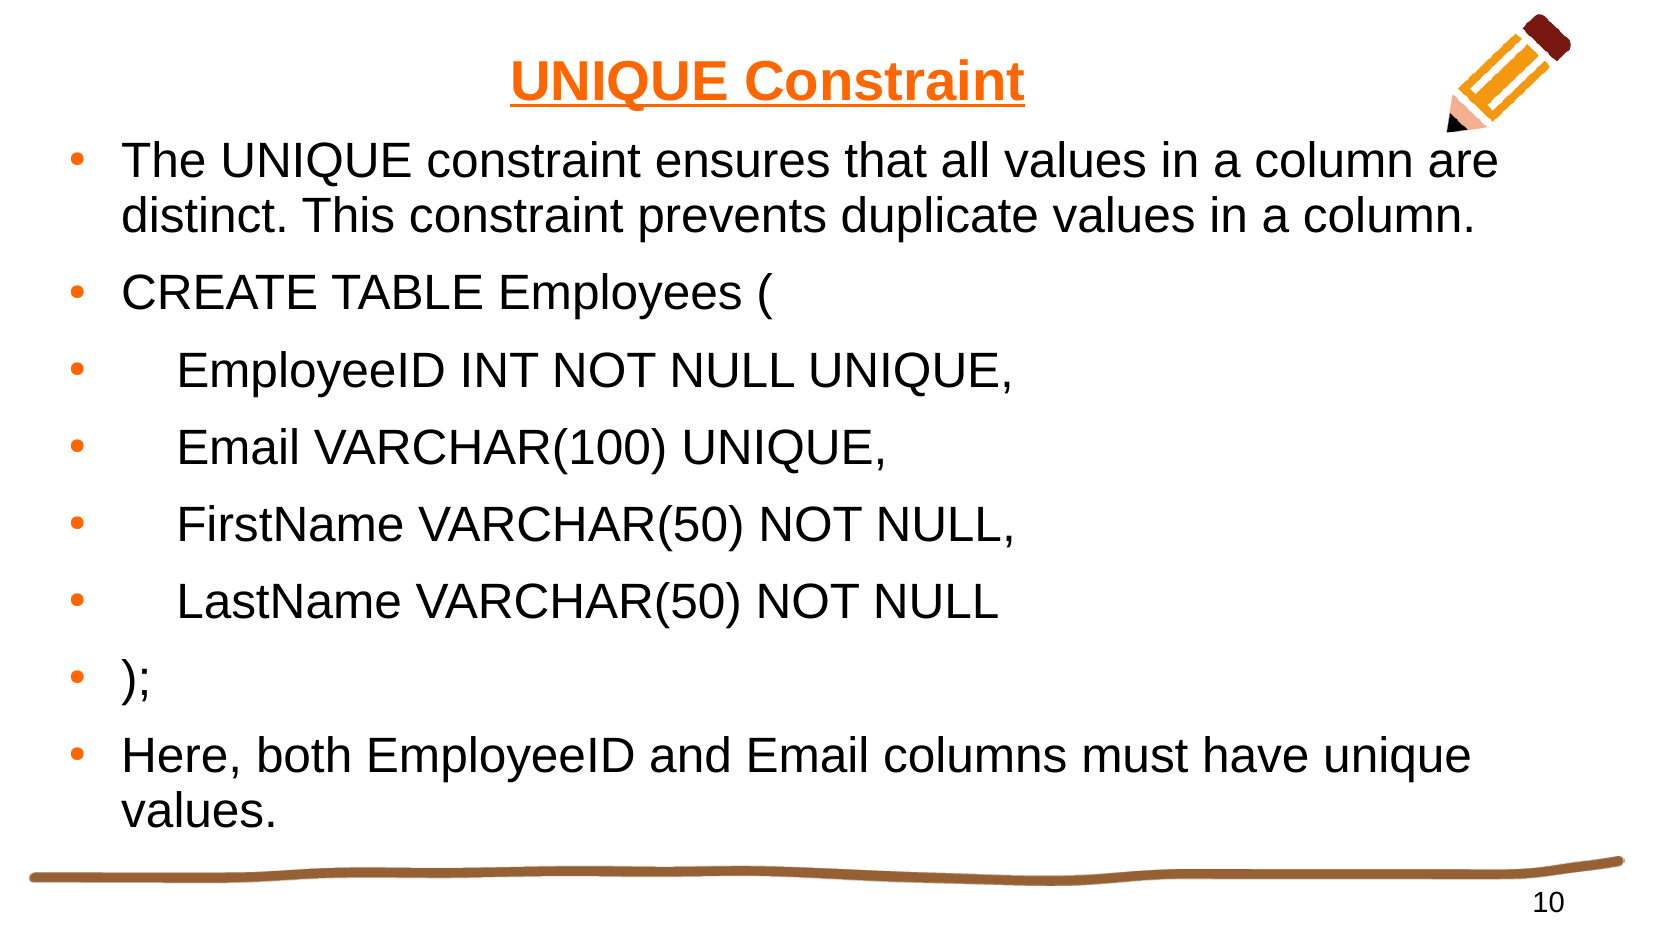

# UNIQUE Constraint
The UNIQUE constraint ensures that all values in a column are distinct. This constraint prevents duplicate values in a column.
CREATE TABLE Employees (
 EmployeeID INT NOT NULL UNIQUE,
 Email VARCHAR(100) UNIQUE,
 FirstName VARCHAR(50) NOT NULL,
 LastName VARCHAR(50) NOT NULL
);
Here, both EmployeeID and Email columns must have unique values.
10